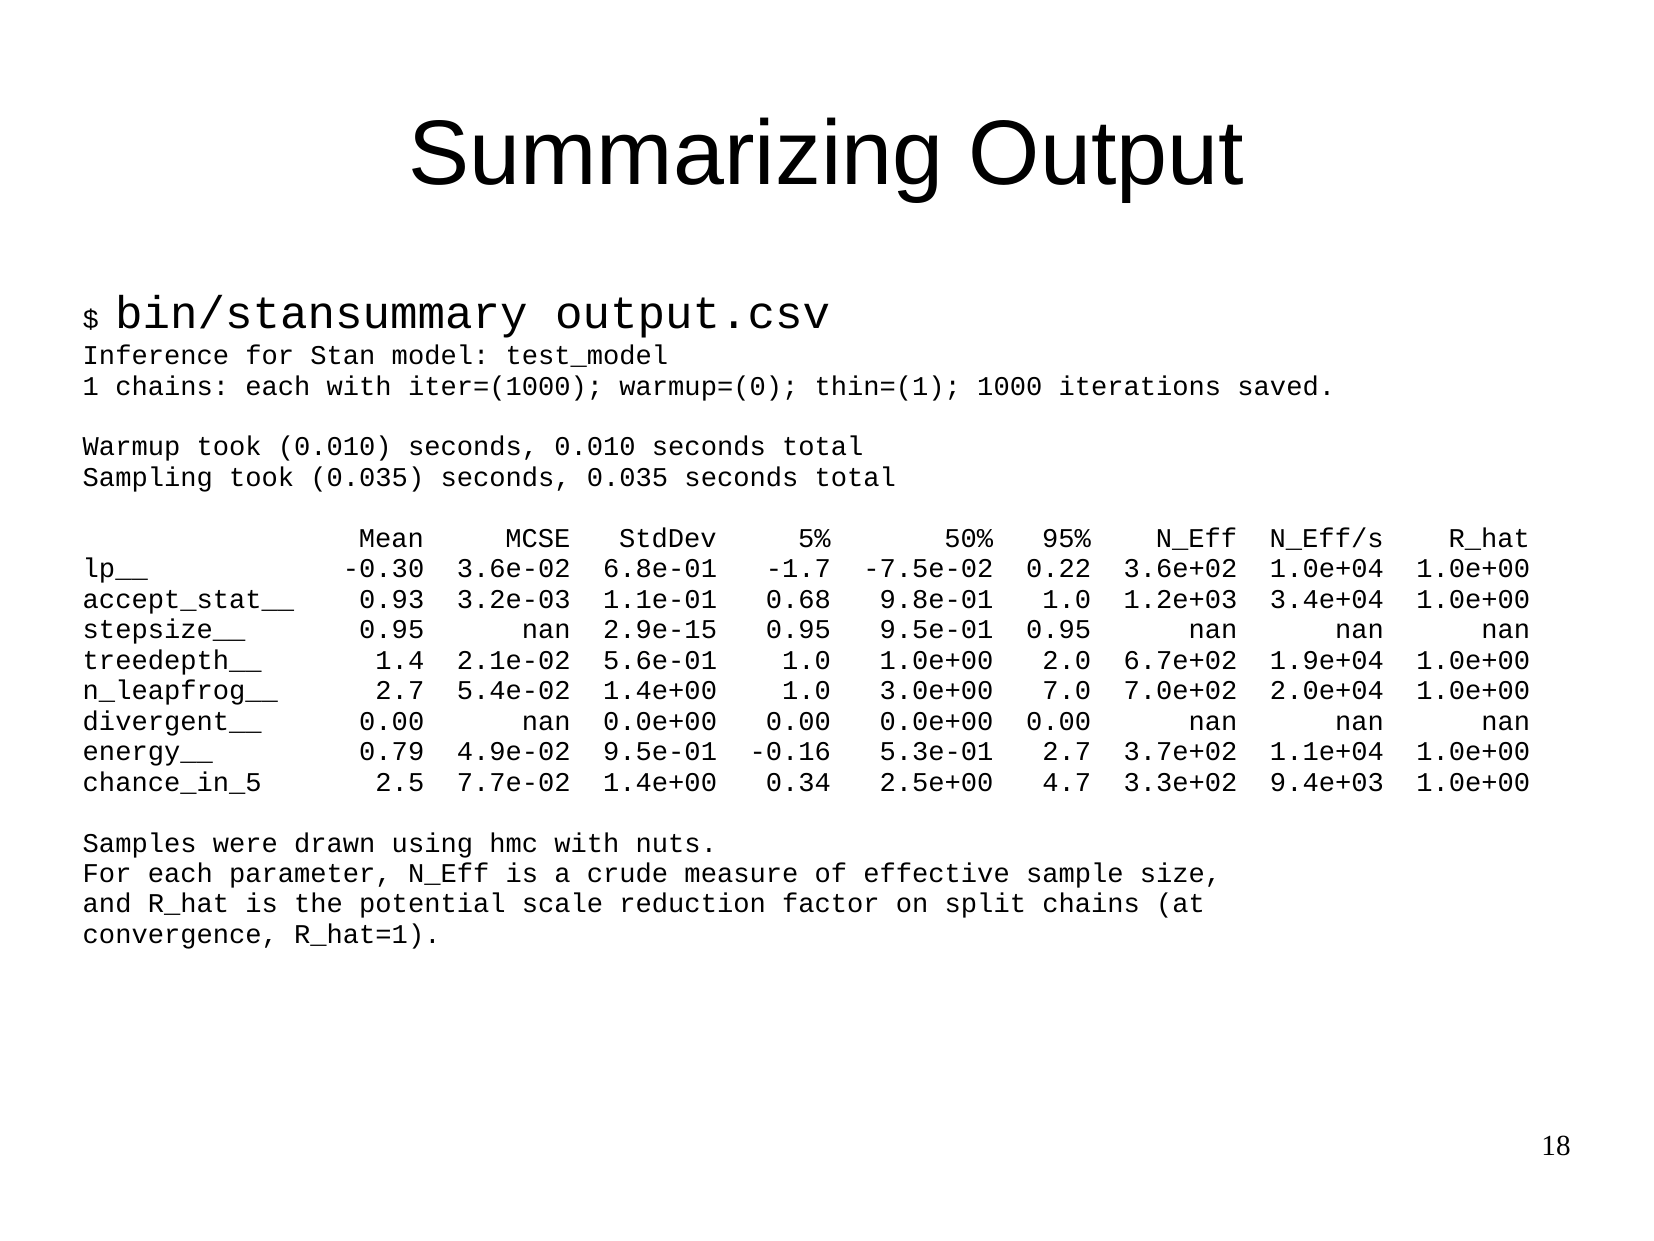

# Summarizing Output
$ bin/stansummary output.csv
Inference for Stan model: test_model
1 chains: each with iter=(1000); warmup=(0); thin=(1); 1000 iterations saved.
Warmup took (0.010) seconds, 0.010 seconds total
Sampling took (0.035) seconds, 0.035 seconds total
 Mean MCSE StdDev 5% 50% 95% N_Eff N_Eff/s R_hat
lp__ -0.30 3.6e-02 6.8e-01 -1.7 -7.5e-02 0.22 3.6e+02 1.0e+04 1.0e+00
accept_stat__ 0.93 3.2e-03 1.1e-01 0.68 9.8e-01 1.0 1.2e+03 3.4e+04 1.0e+00
stepsize__ 0.95 nan 2.9e-15 0.95 9.5e-01 0.95 nan nan nan
treedepth__ 1.4 2.1e-02 5.6e-01 1.0 1.0e+00 2.0 6.7e+02 1.9e+04 1.0e+00
n_leapfrog__ 2.7 5.4e-02 1.4e+00 1.0 3.0e+00 7.0 7.0e+02 2.0e+04 1.0e+00
divergent__ 0.00 nan 0.0e+00 0.00 0.0e+00 0.00 nan nan nan
energy__ 0.79 4.9e-02 9.5e-01 -0.16 5.3e-01 2.7 3.7e+02 1.1e+04 1.0e+00
chance_in_5 2.5 7.7e-02 1.4e+00 0.34 2.5e+00 4.7 3.3e+02 9.4e+03 1.0e+00
Samples were drawn using hmc with nuts.
For each parameter, N_Eff is a crude measure of effective sample size,
and R_hat is the potential scale reduction factor on split chains (at
convergence, R_hat=1).
18